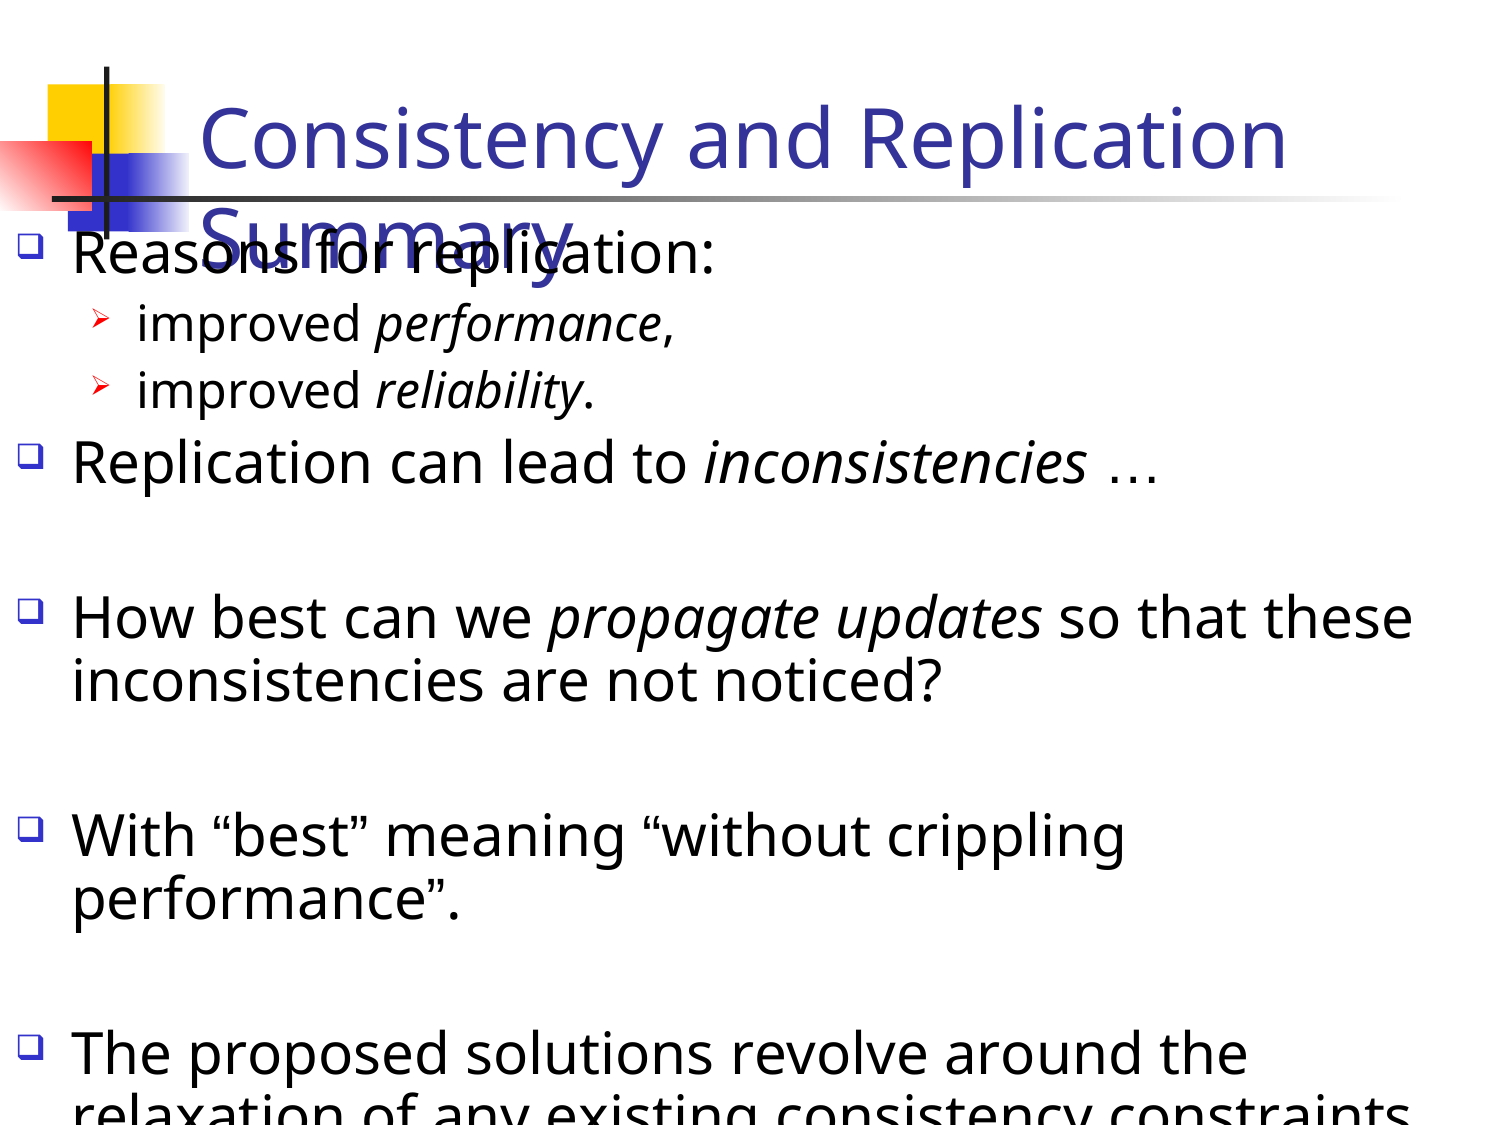

Consistency and Replication Summary
Reasons for replication:
improved performance,
improved reliability.
Replication can lead to inconsistencies …
How best can we propagate updates so that these inconsistencies are not noticed?
With “best” meaning “without crippling performance”.
The proposed solutions revolve around the relaxation of any existing consistency constraints.